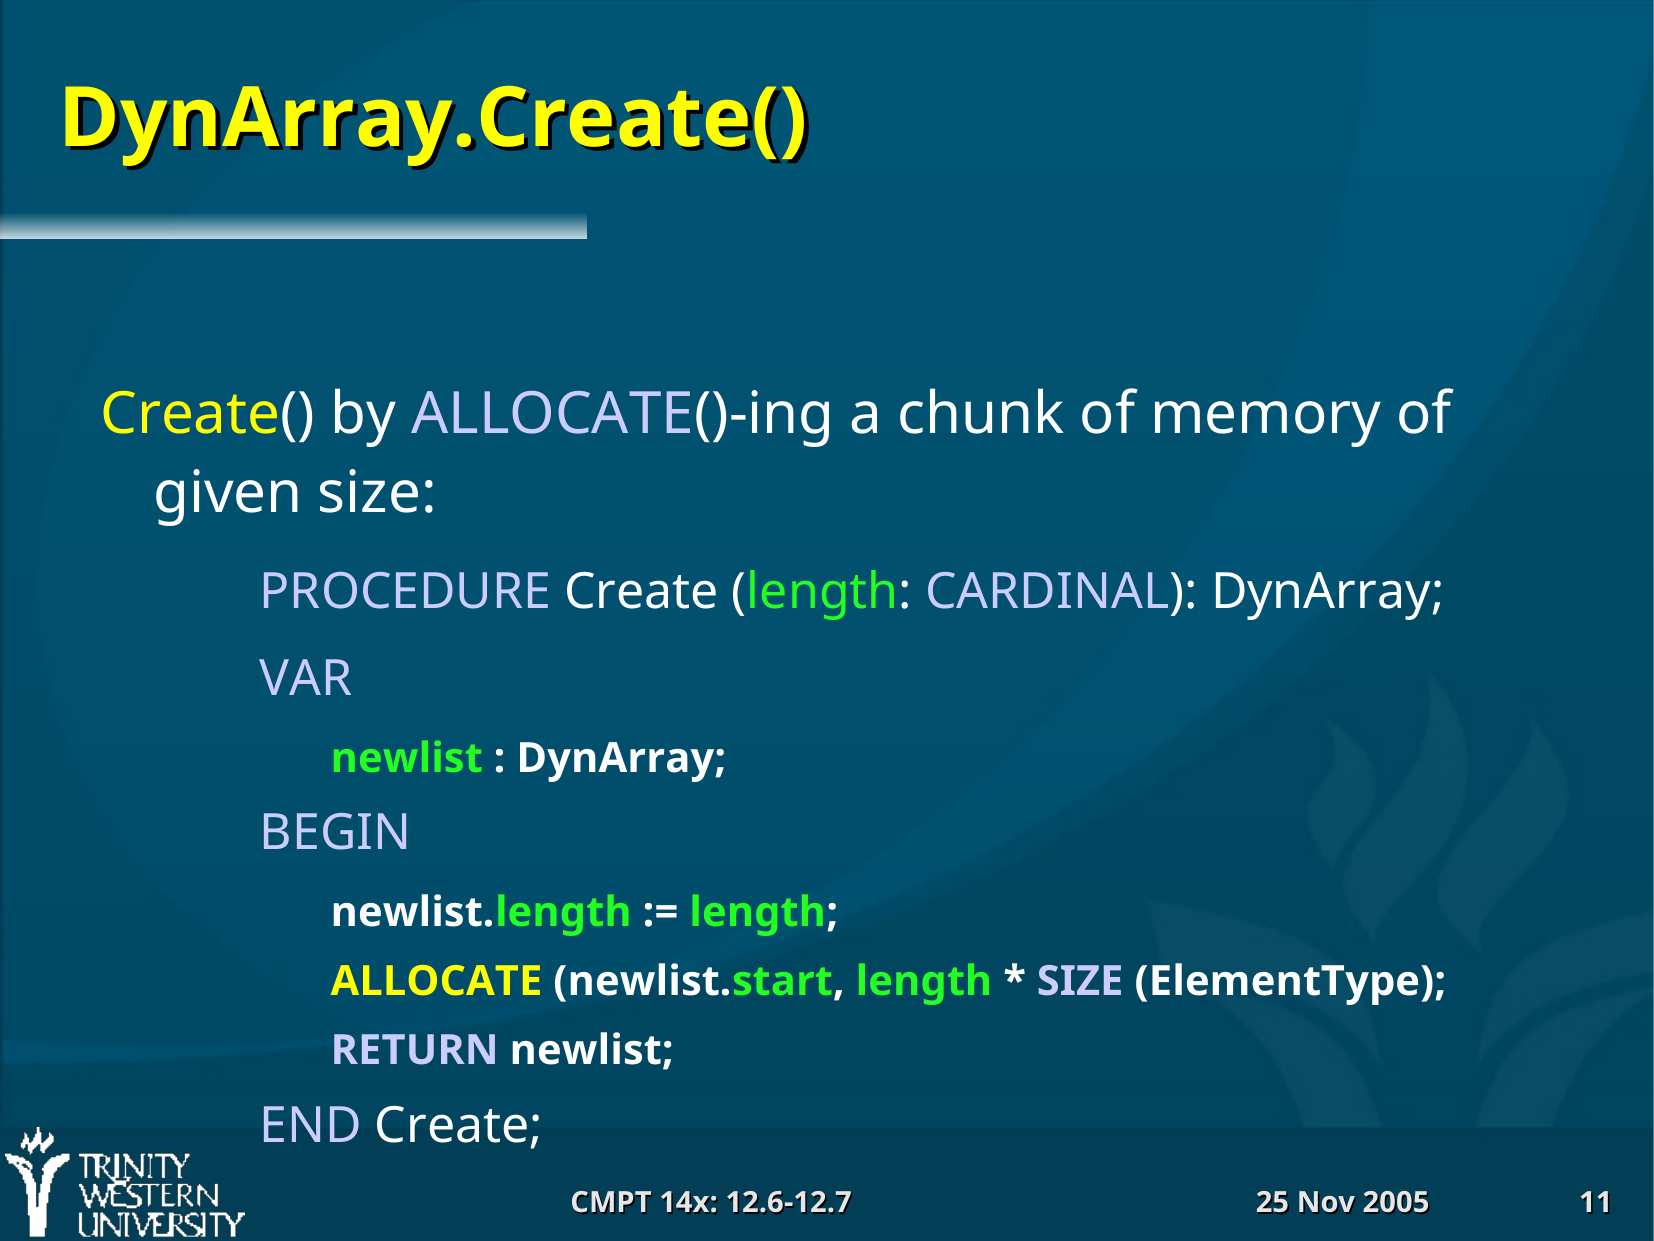

# DynArray.Create()
Create() by ALLOCATE()-ing a chunk of memory of given size:
PROCEDURE Create (length: CARDINAL): DynArray;
VAR
newlist : DynArray;
BEGIN
newlist.length := length;
ALLOCATE (newlist.start, length * SIZE (ElementType);
RETURN newlist;
END Create;
CMPT 14x: 12.6-12.7
25 Nov 2005
11